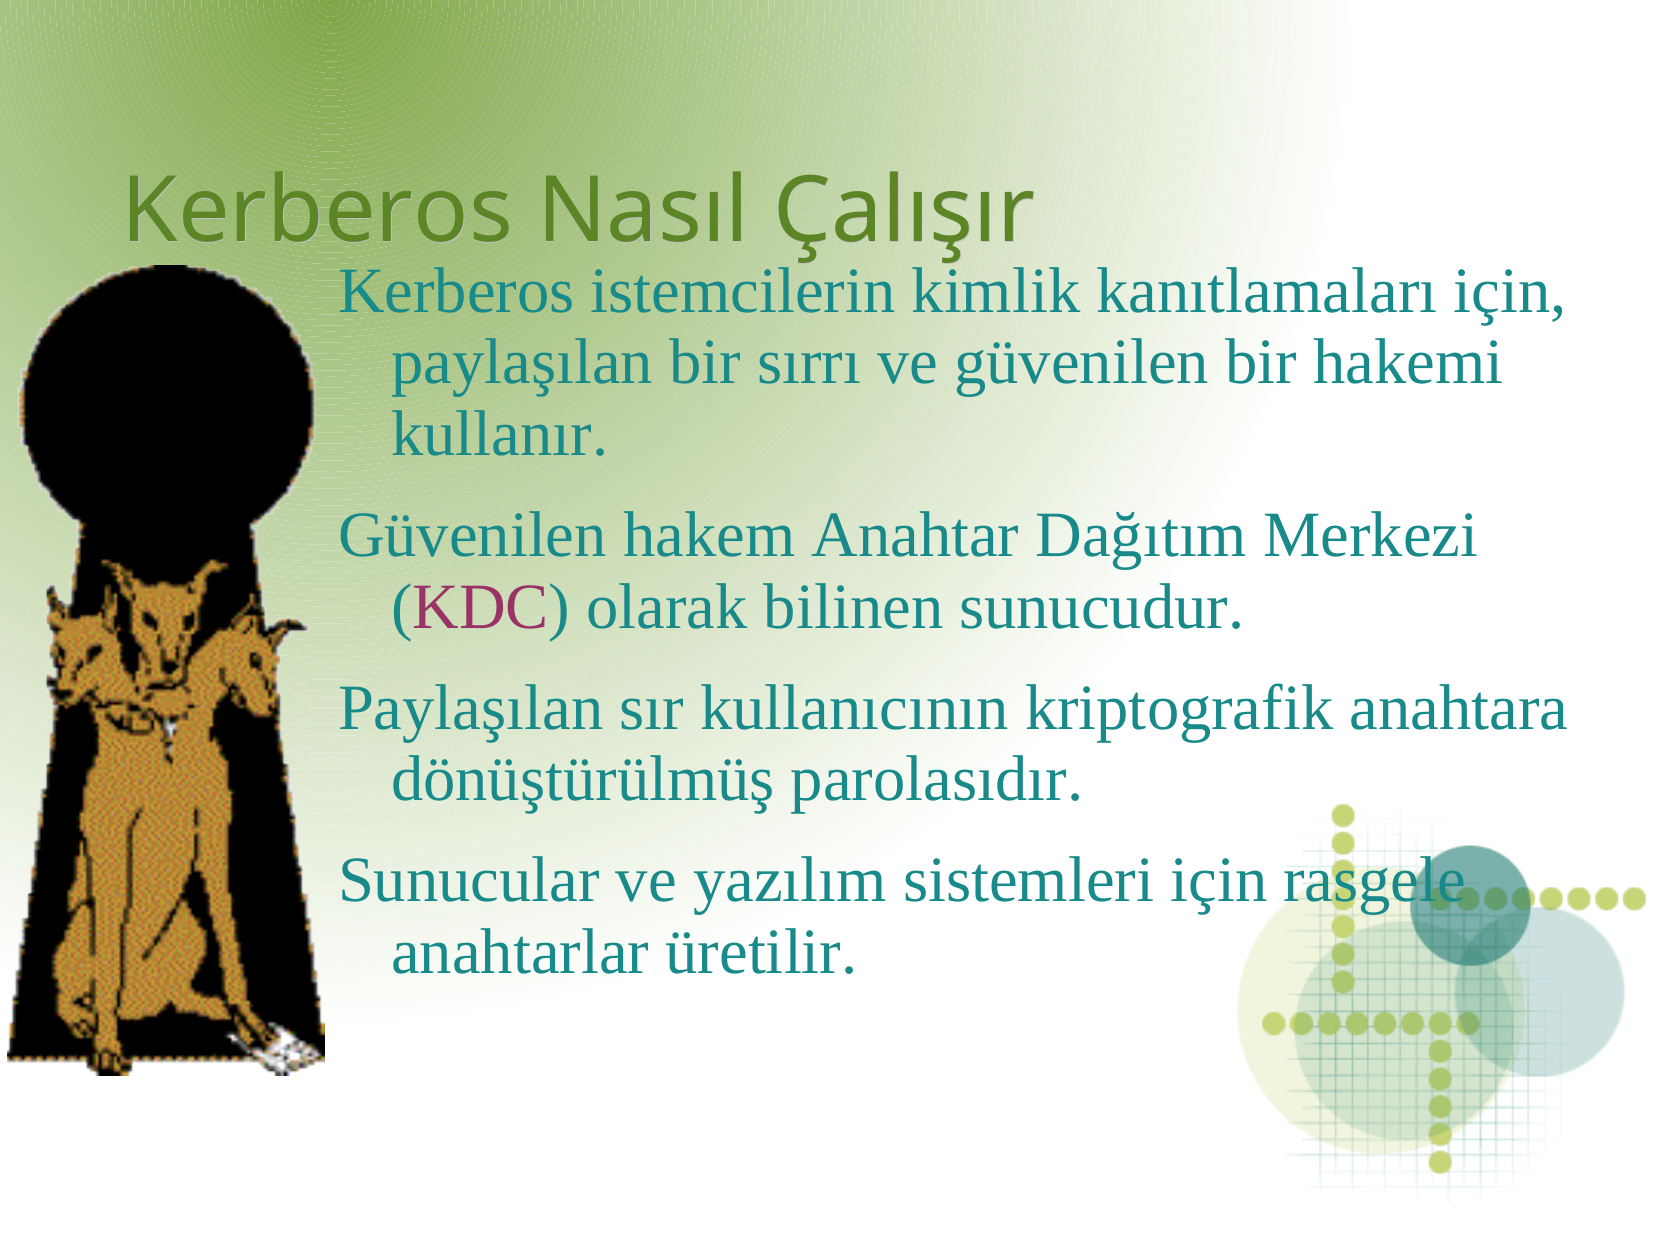

# Kerberos Nasıl Çalışır
Kerberos istemcilerin kimlik kanıtlamaları için, paylaşılan bir sırrı ve güvenilen bir hakemi kullanır.
Güvenilen hakem Anahtar Dağıtım Merkezi (KDC) olarak bilinen sunucudur.
Paylaşılan sır kullanıcının kriptografik anahtara dönüştürülmüş parolasıdır.
Sunucular ve yazılım sistemleri için rasgele anahtarlar üretilir.